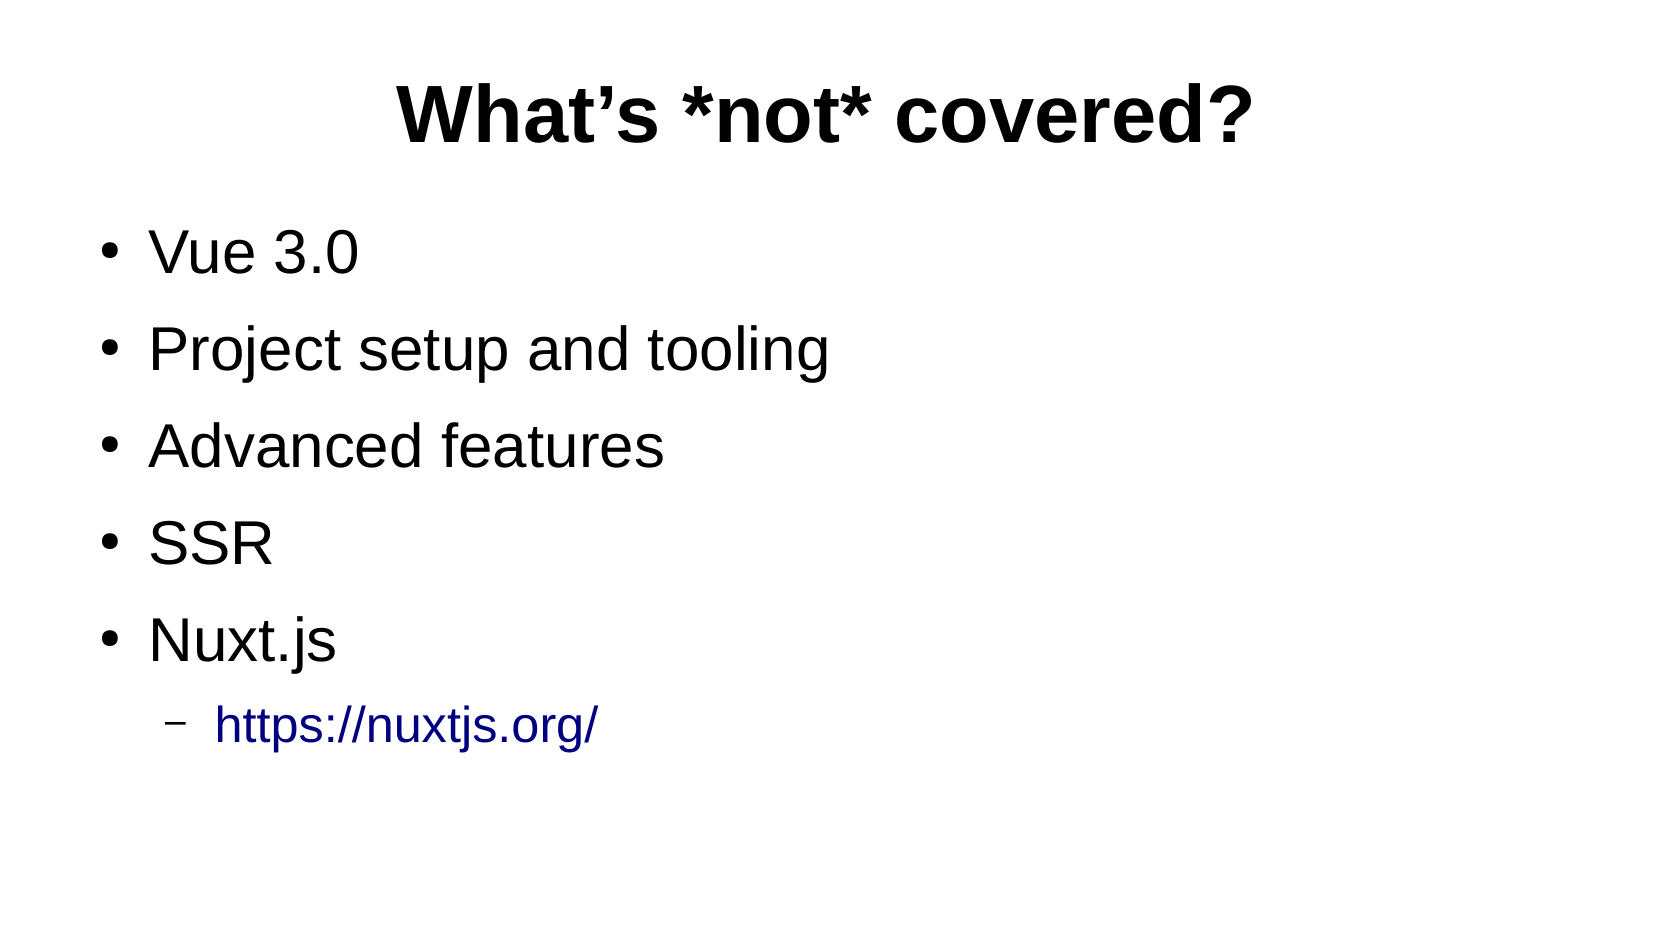

# What’s *not* covered?
Vue 3.0
Project setup and tooling
Advanced features
SSR
Nuxt.js
https://nuxtjs.org/